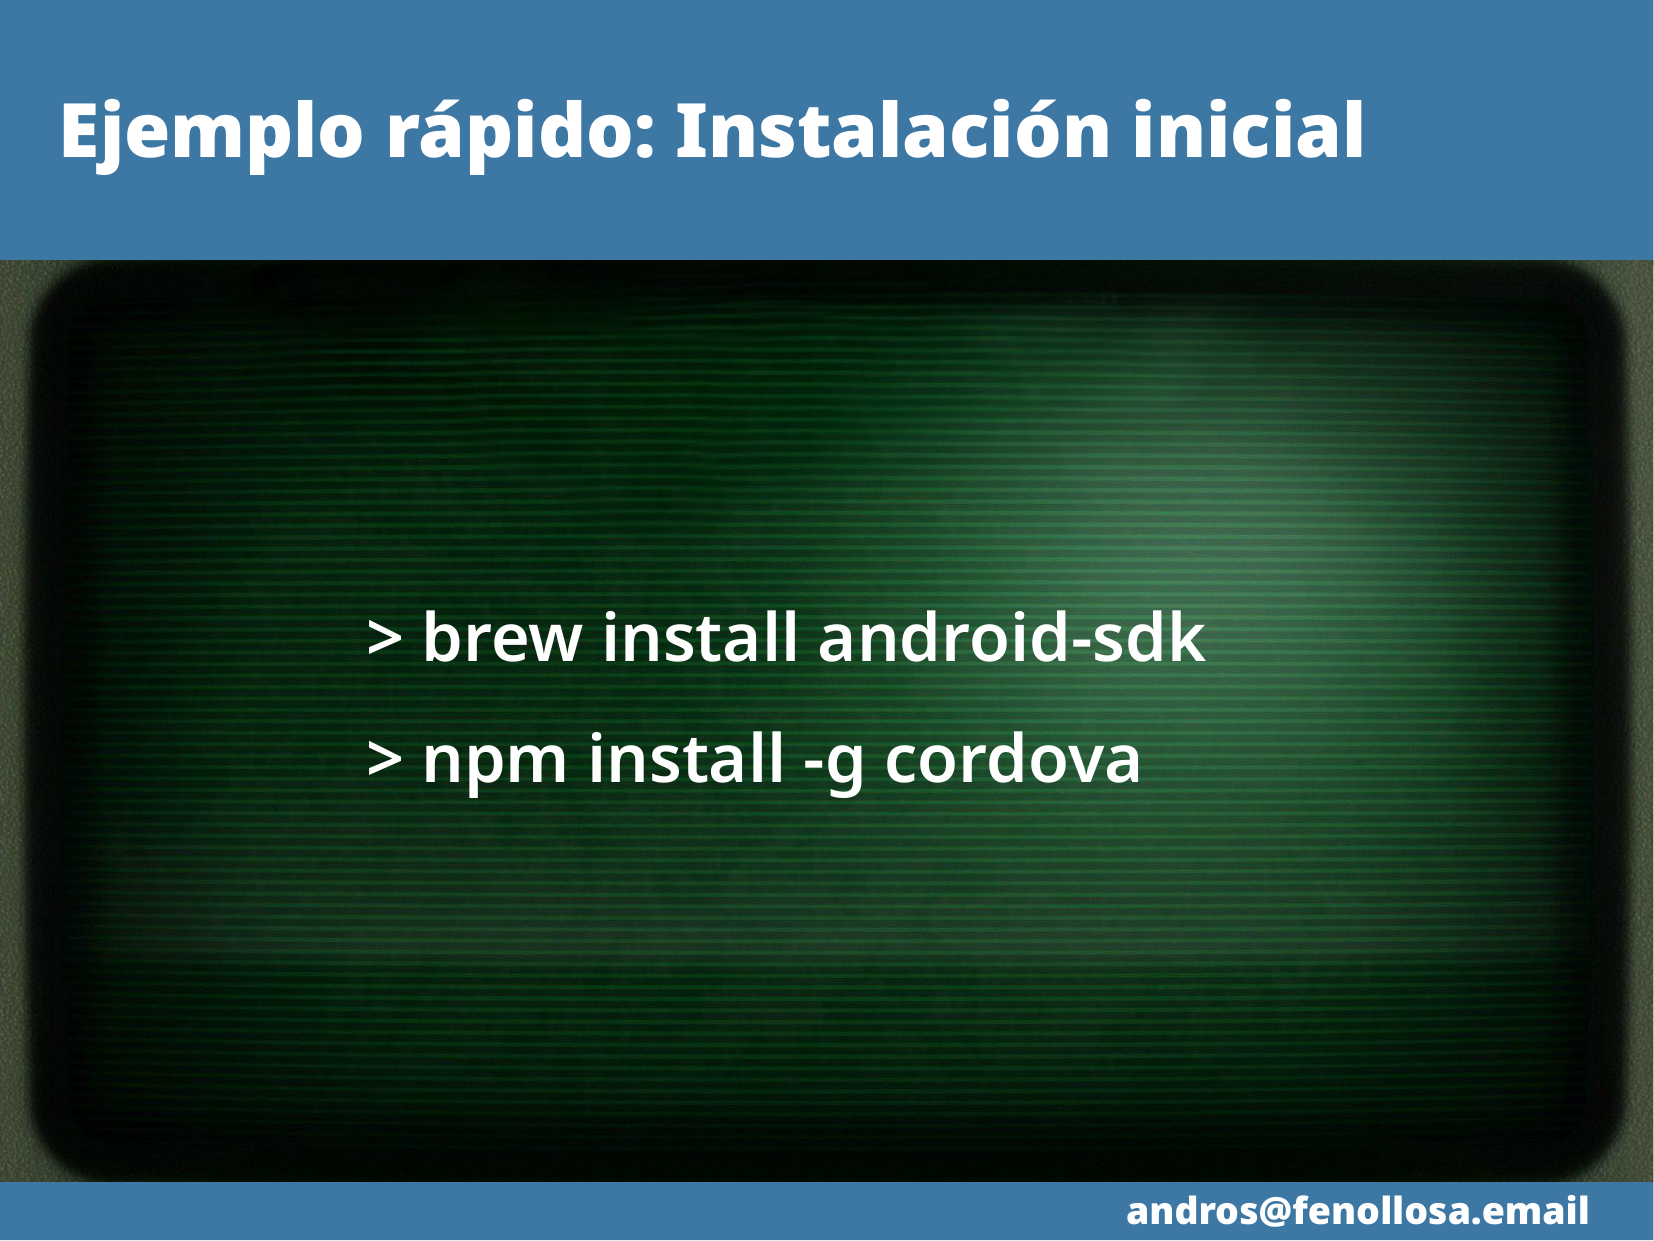

# Ejemplo rápido: Instalación inicial
> brew install android-sdk
> npm install -g cordova